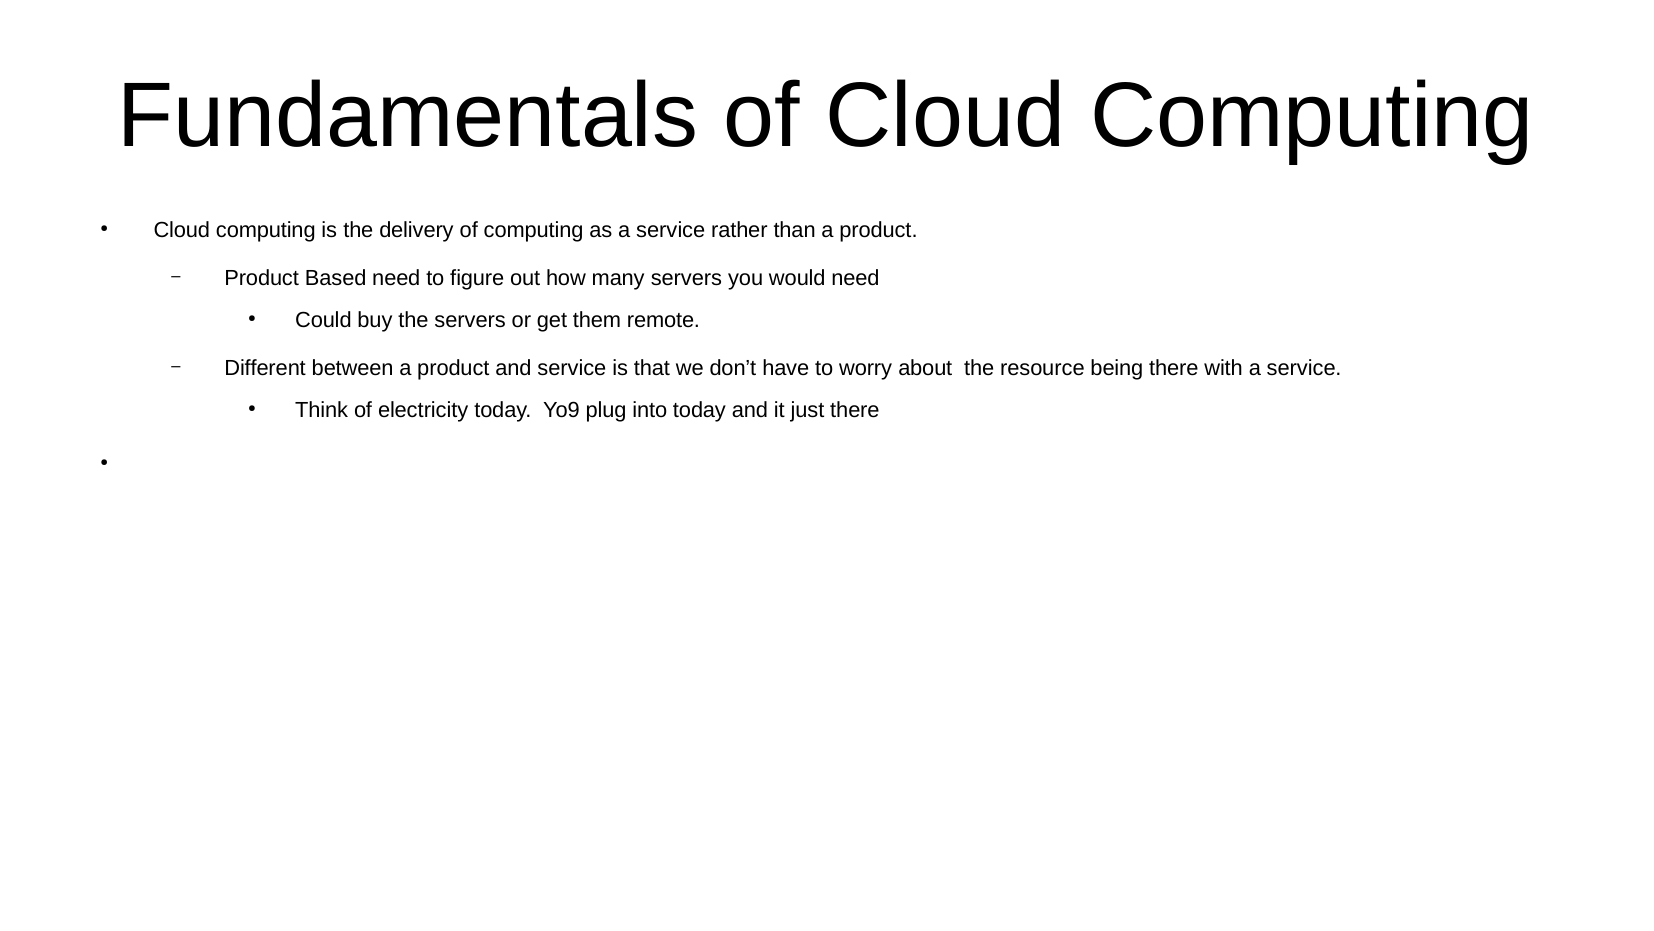

# Fundamentals of Cloud Computing
Cloud computing is the delivery of computing as a service rather than a product.
Product Based need to figure out how many servers you would need
Could buy the servers or get them remote.
Different between a product and service is that we don’t have to worry about the resource being there with a service.
Think of electricity today. Yo9 plug into today and it just there